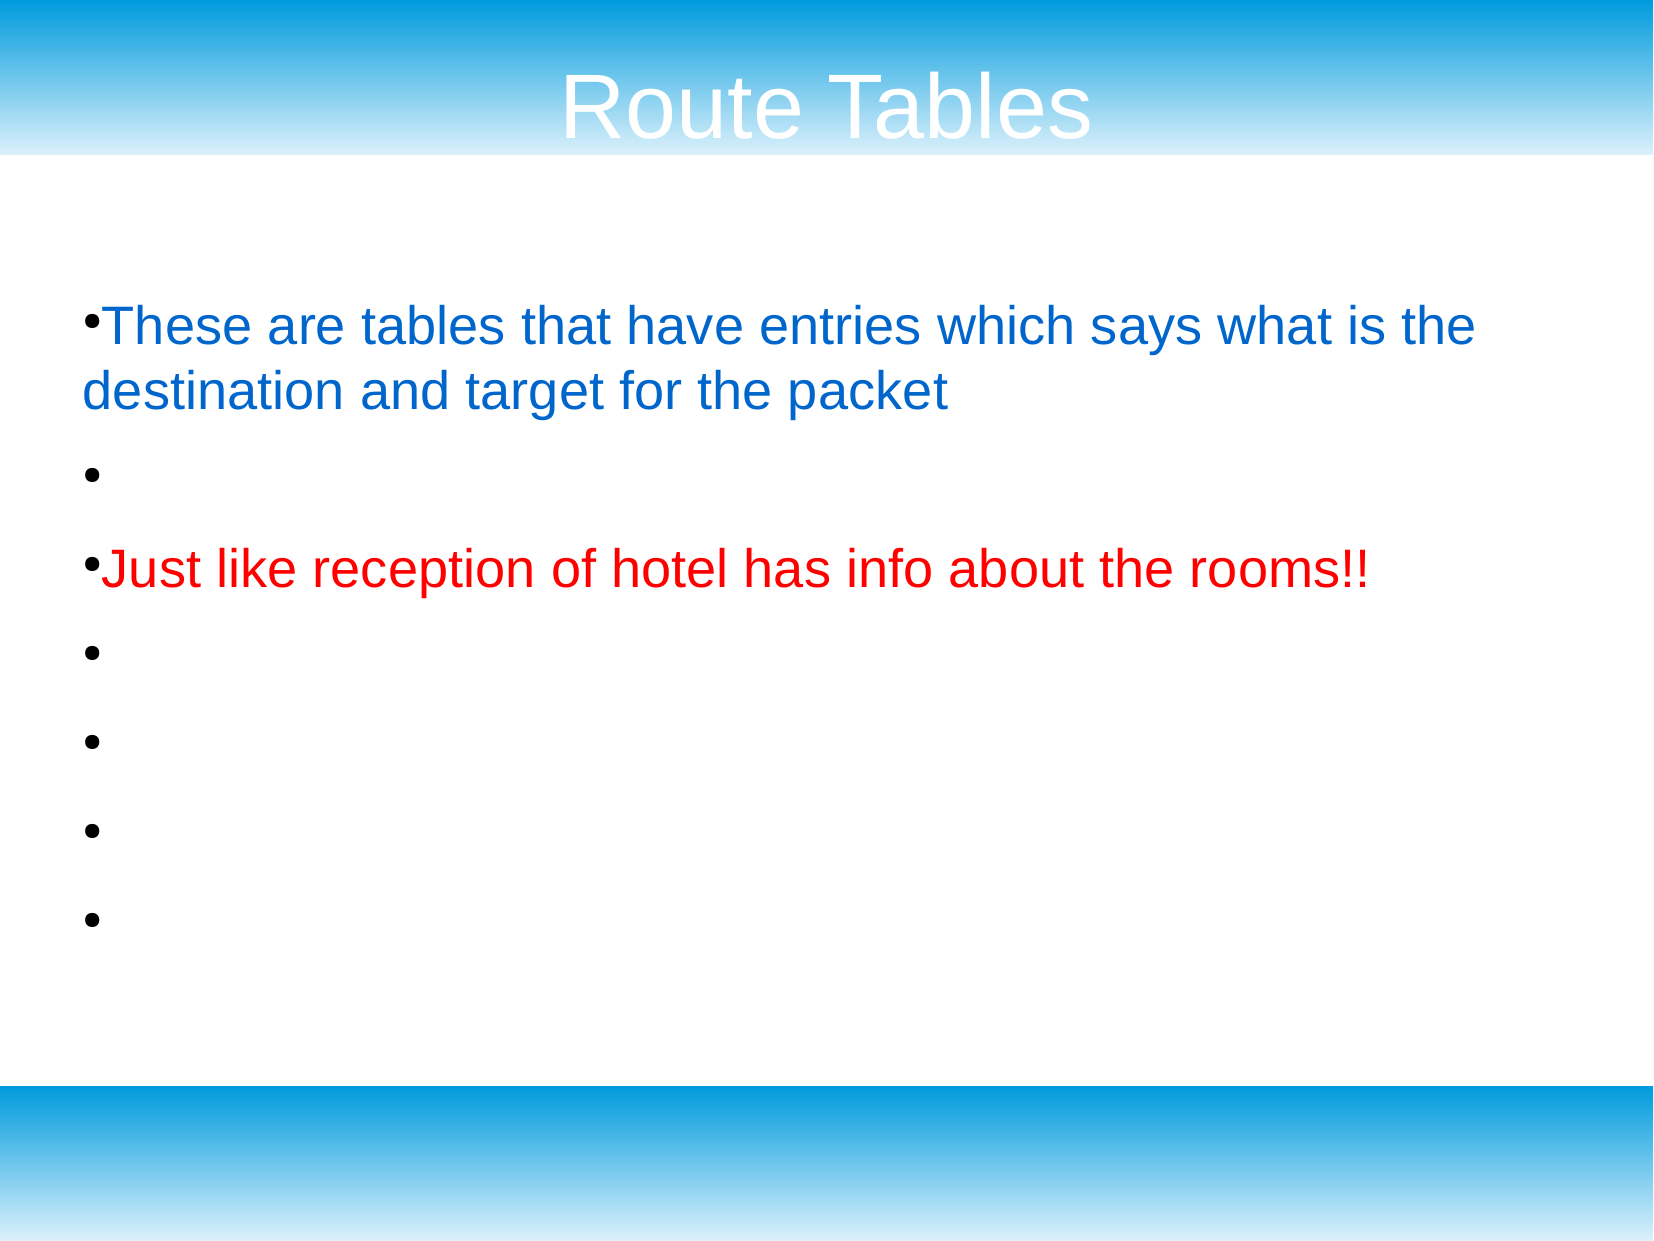

# Route Tables
These are tables that have entries which says what is the destination and target for the packet
Just like reception of hotel has info about the rooms!!